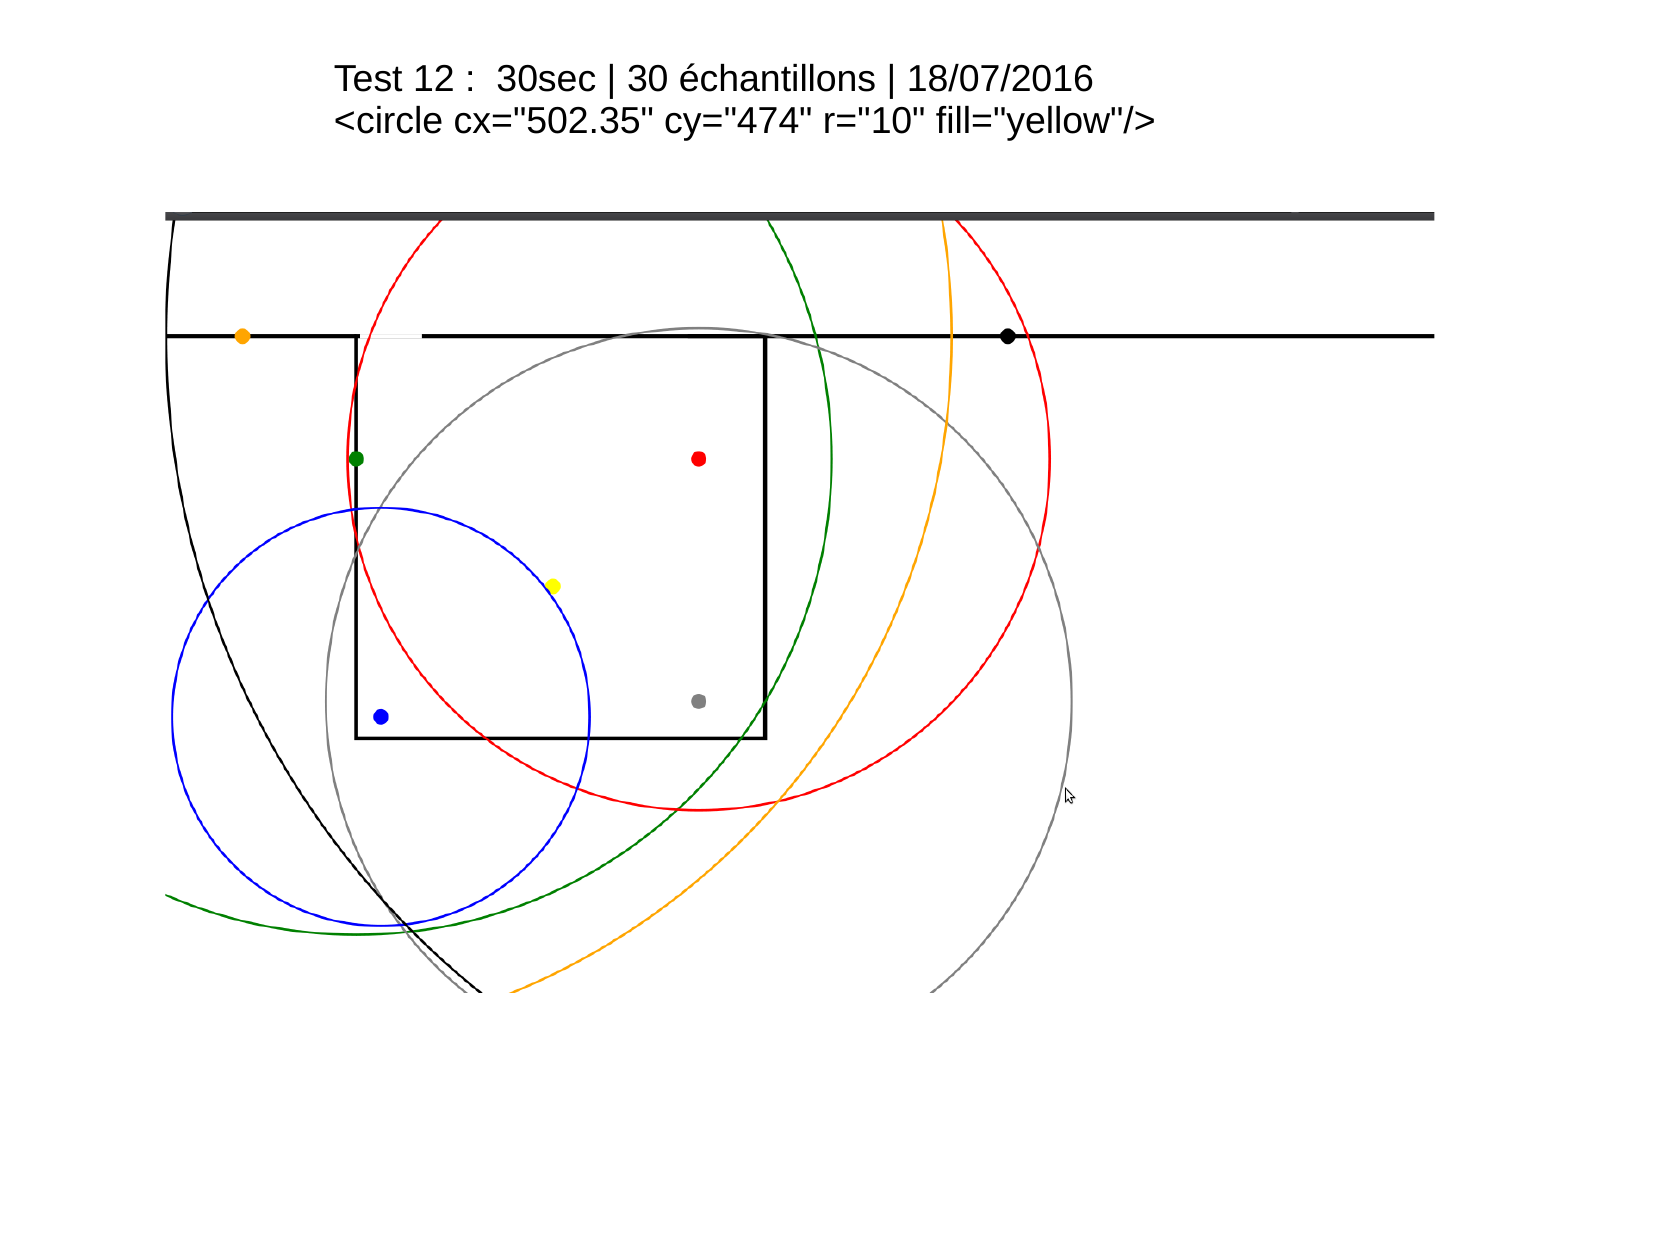

Test 12 : 30sec | 30 échantillons | 18/07/2016
<circle cx="502.35" cy="474" r="10" fill="yellow"/>